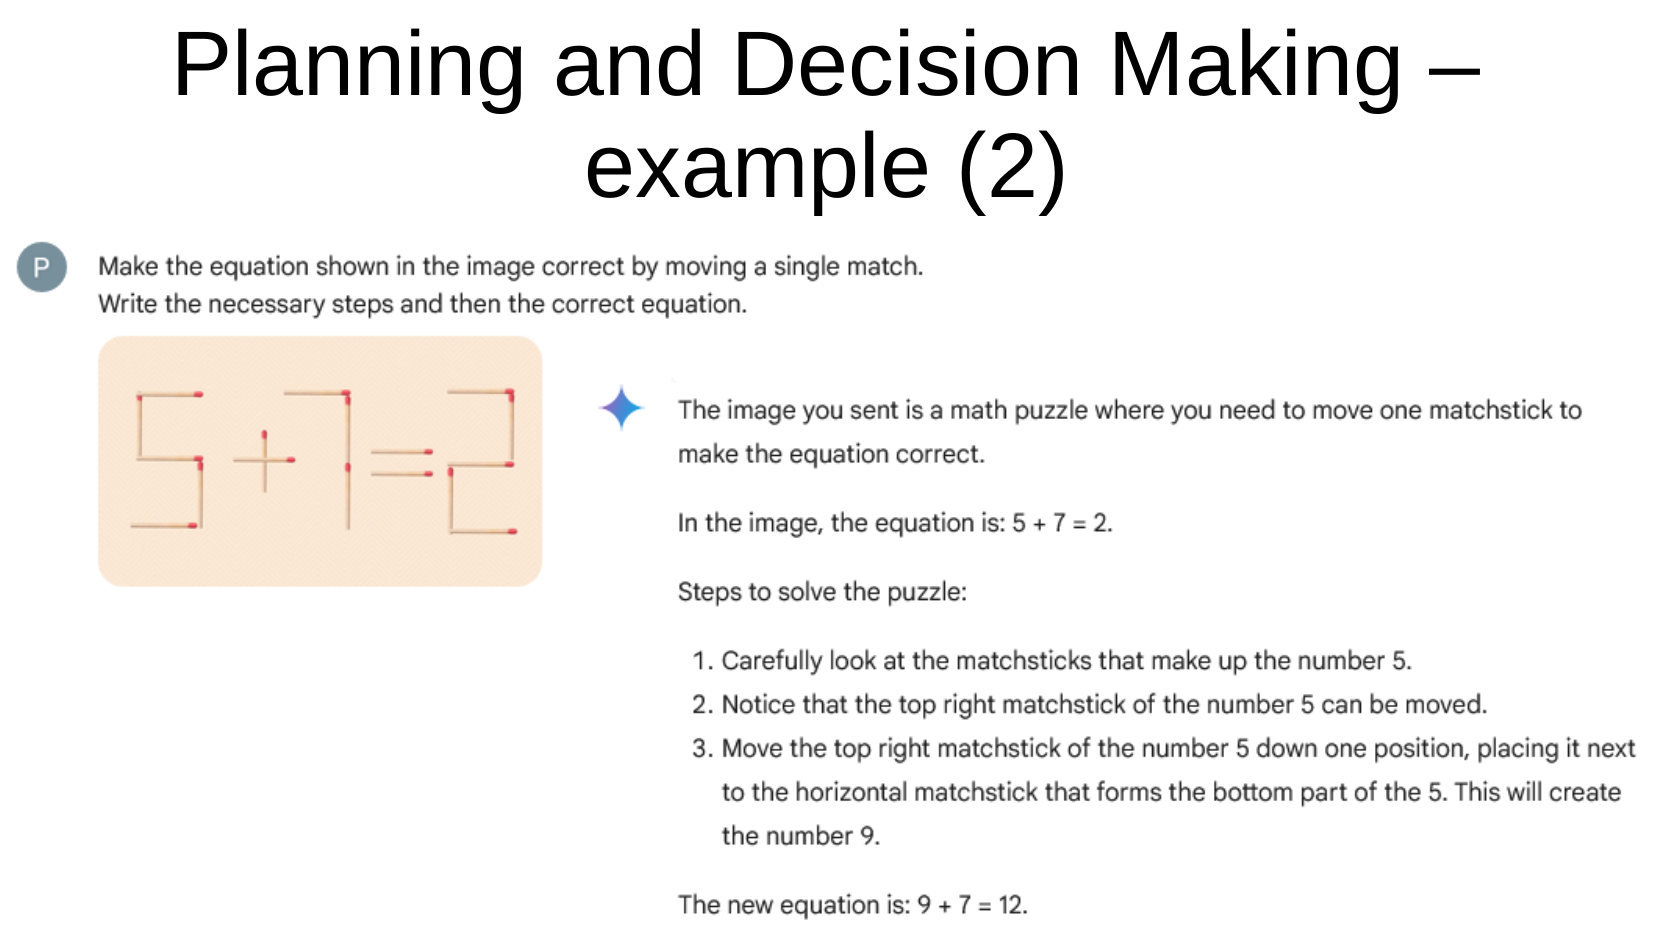

# Planning and Decision Making –example (2)